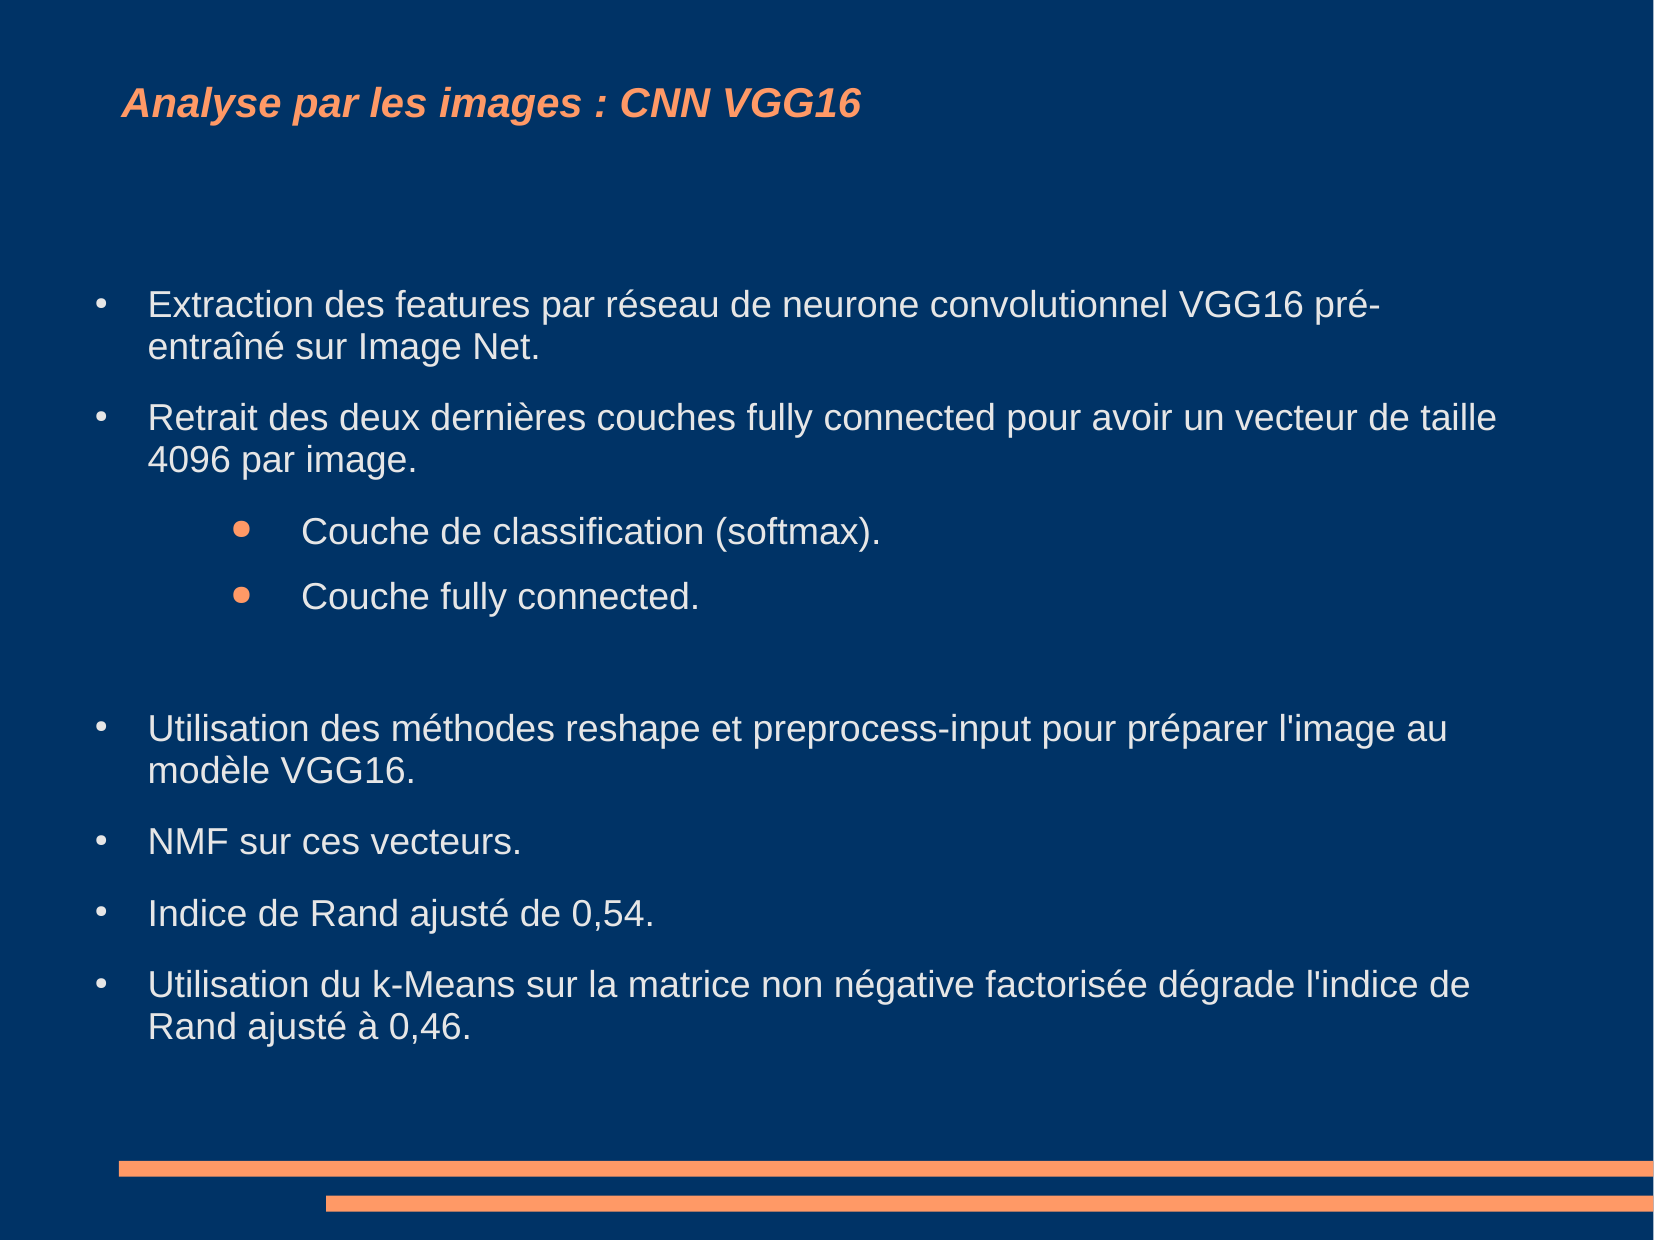

# Analyse par les images : CNN VGG16
Extraction des features par réseau de neurone convolutionnel VGG16 pré-entraîné sur Image Net.
Retrait des deux dernières couches fully connected pour avoir un vecteur de taille 4096 par image.
Couche de classification (softmax).
Couche fully connected.
Utilisation des méthodes reshape et preprocess-input pour préparer l'image au modèle VGG16.
NMF sur ces vecteurs.
Indice de Rand ajusté de 0,54.
Utilisation du k-Means sur la matrice non négative factorisée dégrade l'indice de Rand ajusté à 0,46.